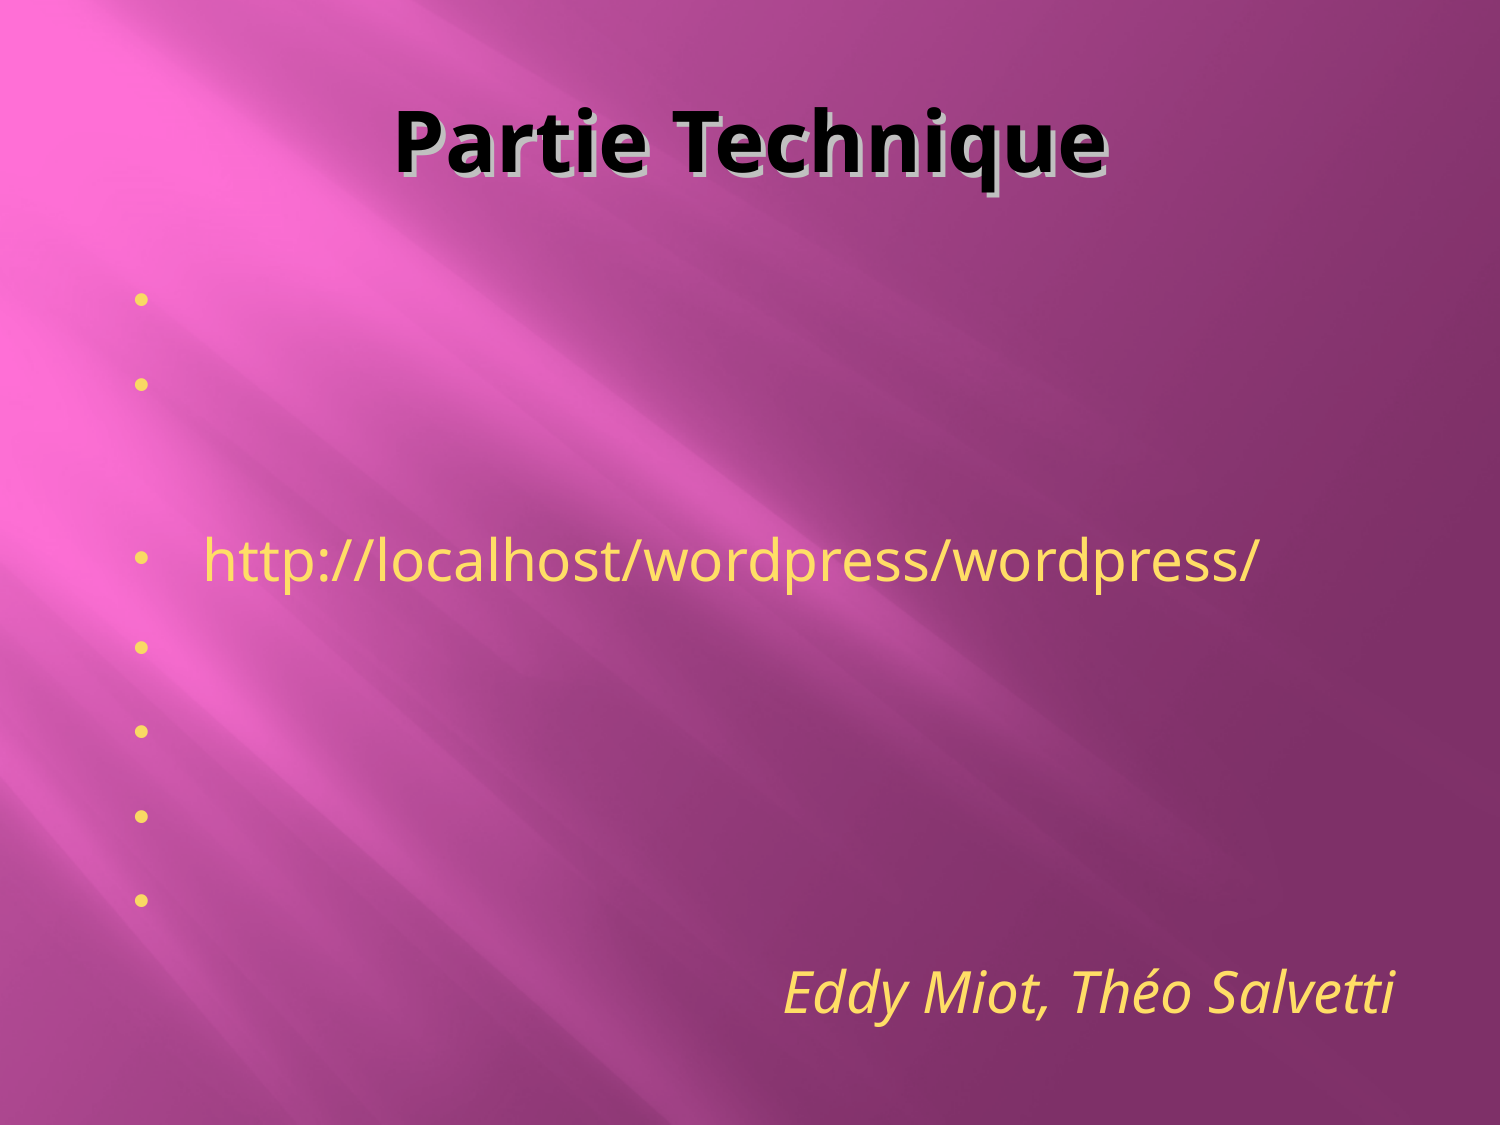

# Partie Technique
http://localhost/wordpress/wordpress/
Eddy Miot, Théo Salvetti